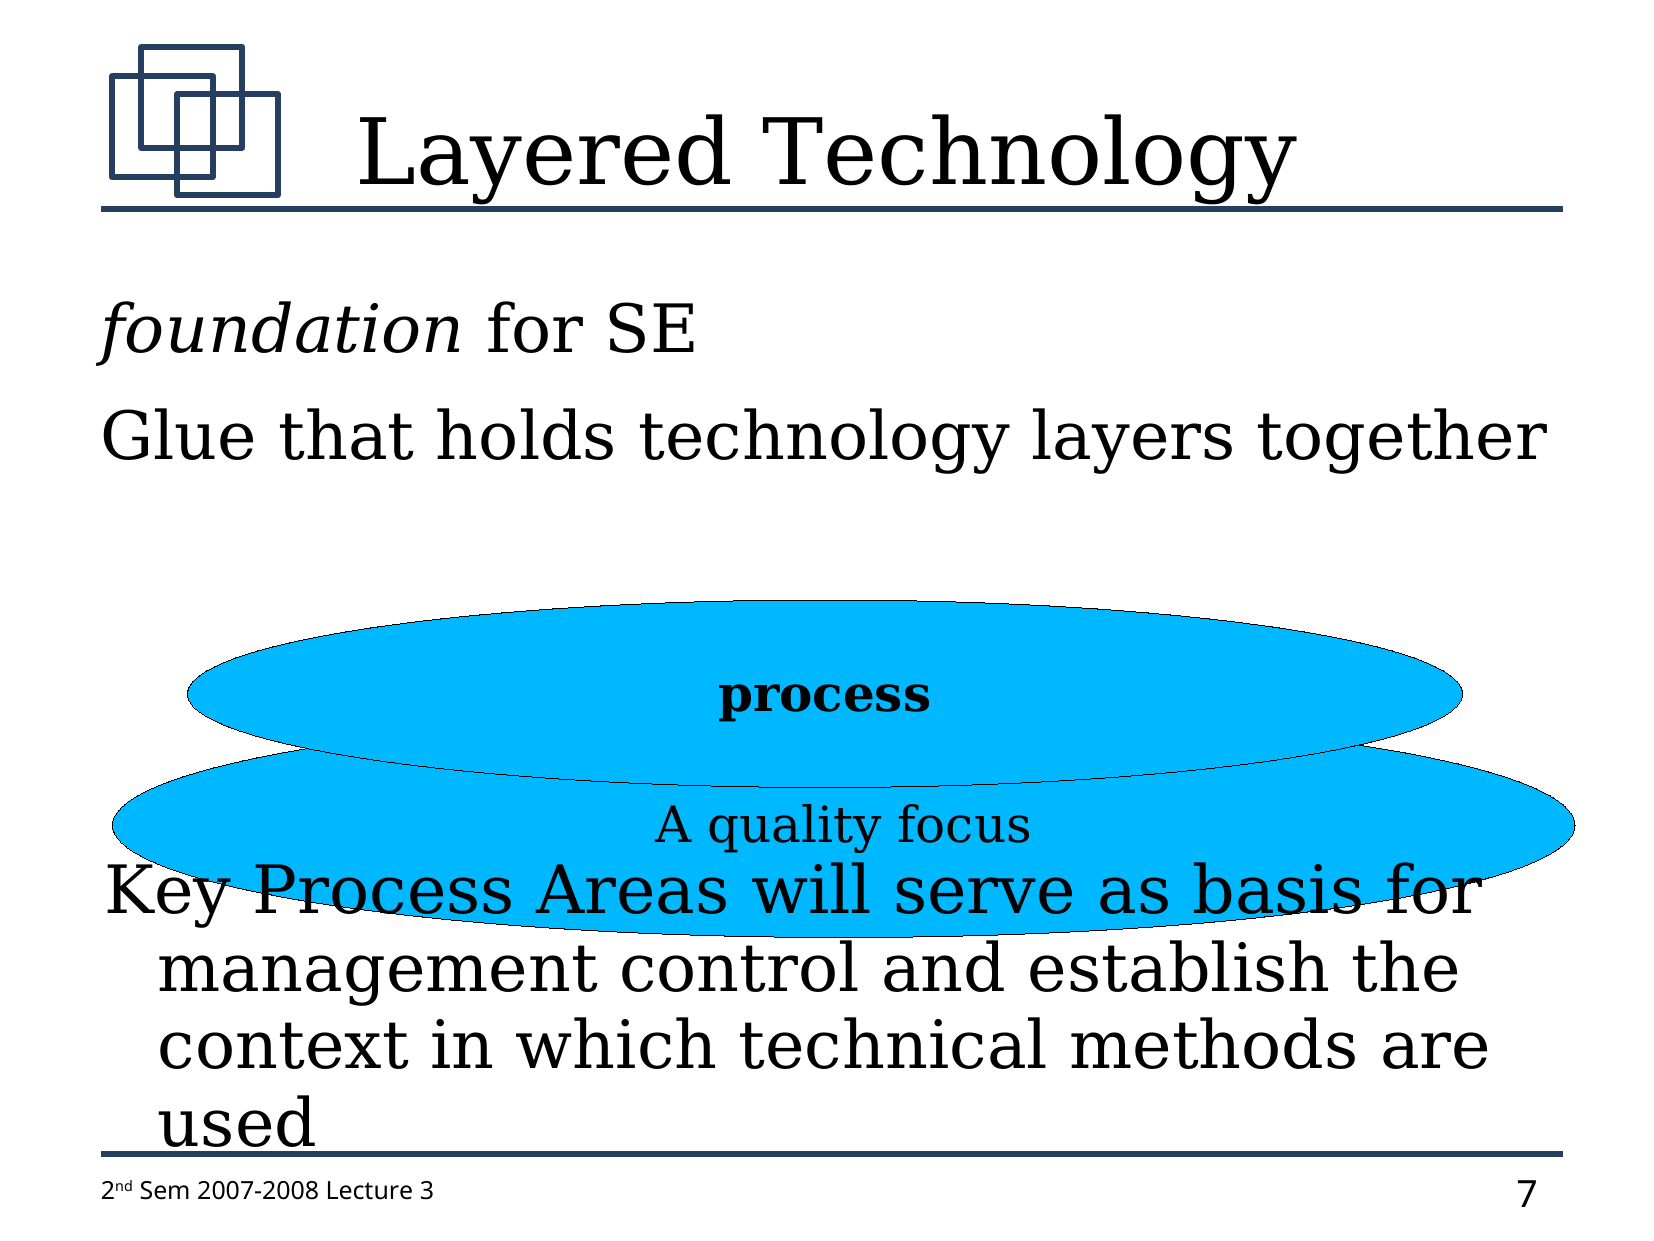

# Layered Technology
foundation for SE
Glue that holds technology layers together
process
A quality focus
Key Process Areas will serve as basis for management control and establish the context in which technical methods are used